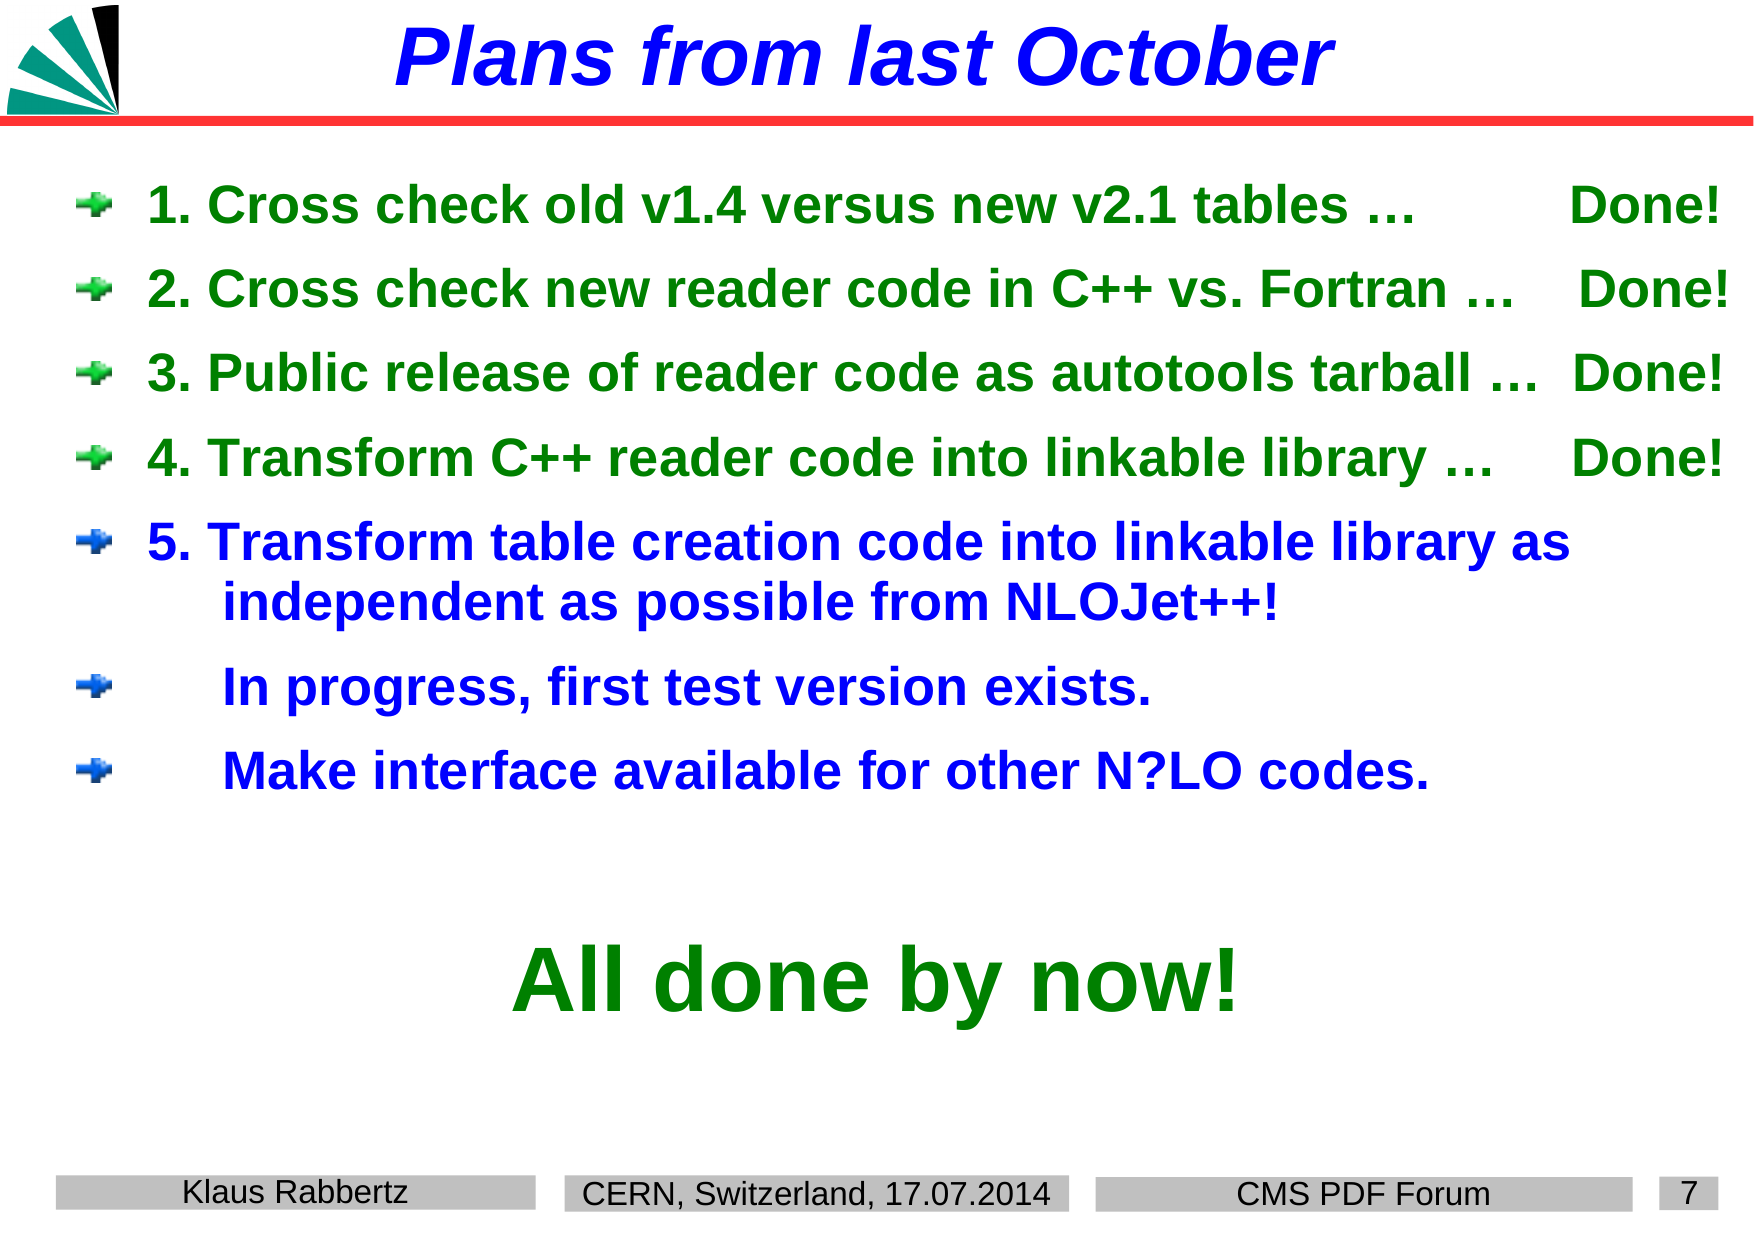

# Plans from last October
1. Cross check old v1.4 versus new v2.1 tables … Done!
2. Cross check new reader code in C++ vs. Fortran … Done!
3. Public release of reader code as autotools tarball … Done!
4. Transform C++ reader code into linkable library … Done!
5. Transform table creation code into linkable library as independent as possible from NLOJet++!
 In progress, first test version exists.
 Make interface available for other N?LO codes.
All done by now!